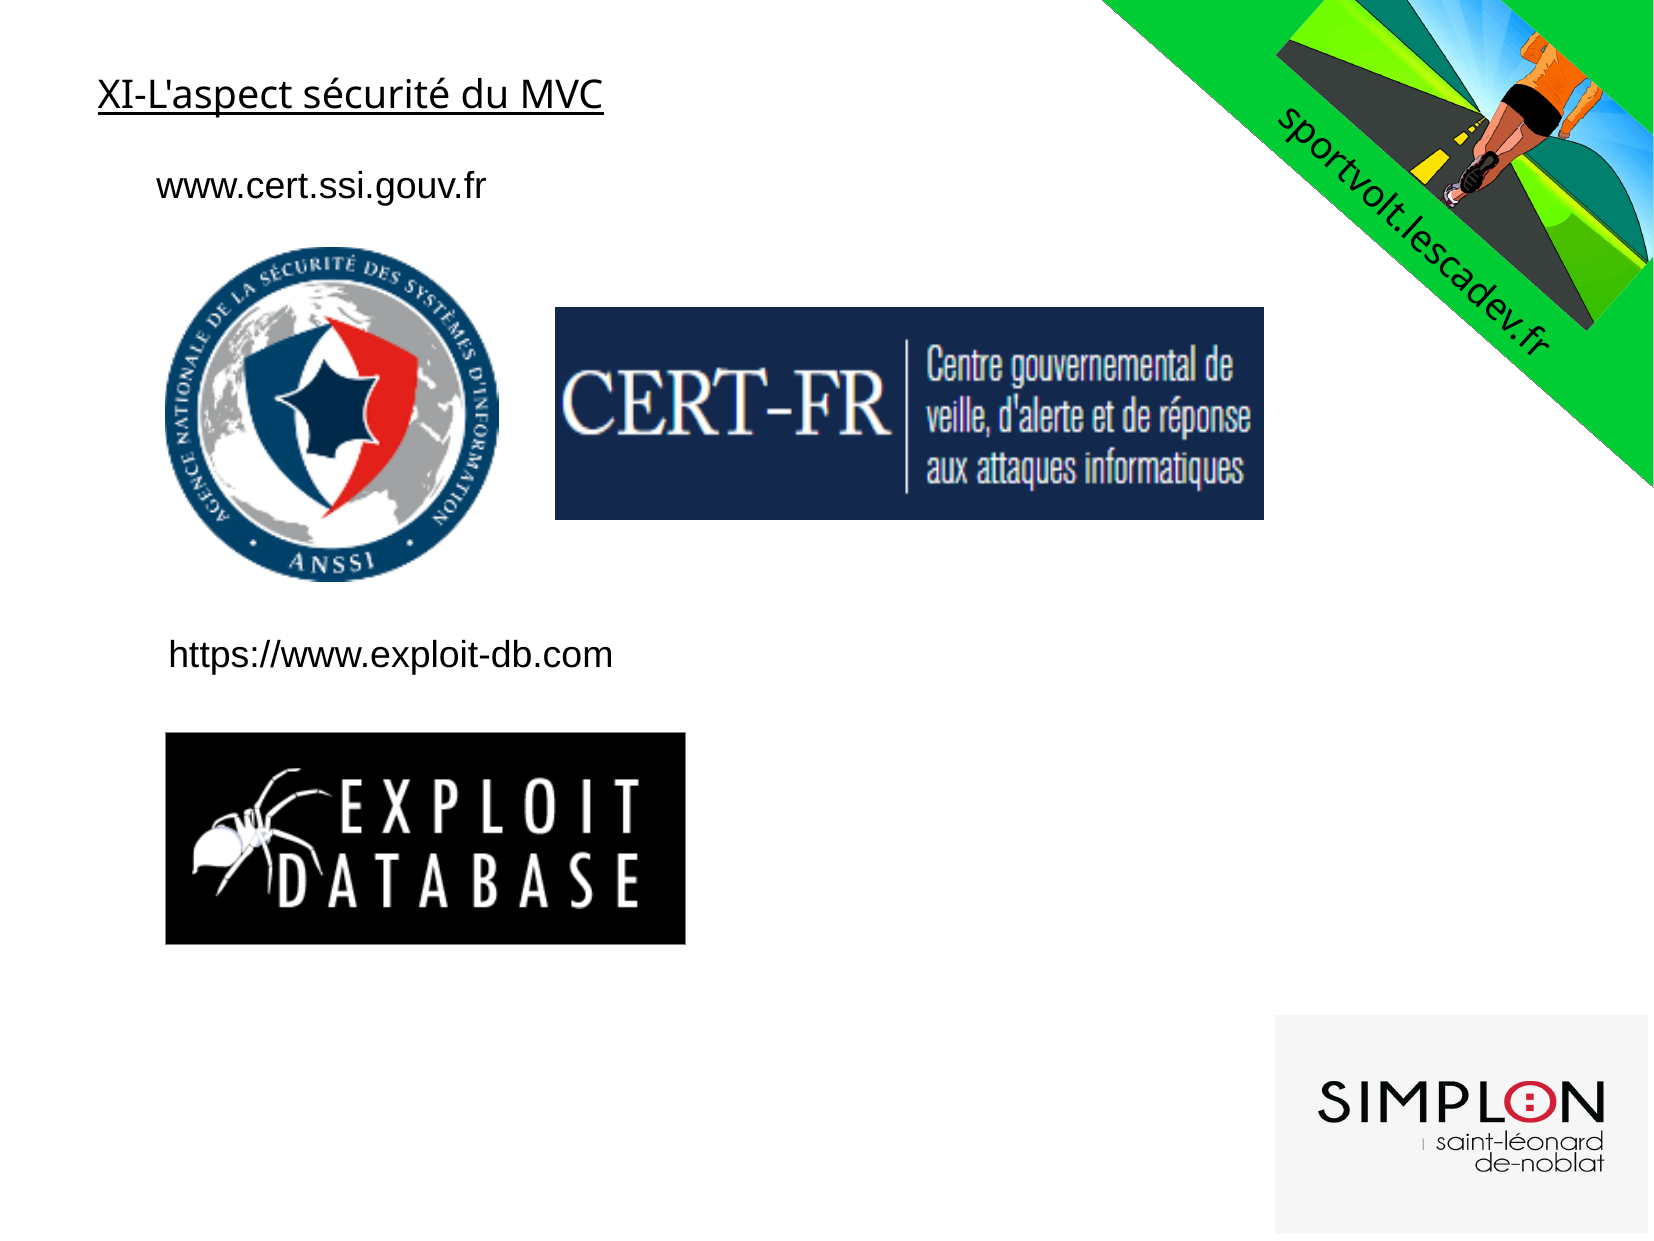

XI-L'aspect sécurité du MVC
www.cert.ssi.gouv.fr
sportvolt.lescadev.fr
https://www.exploit-db.com